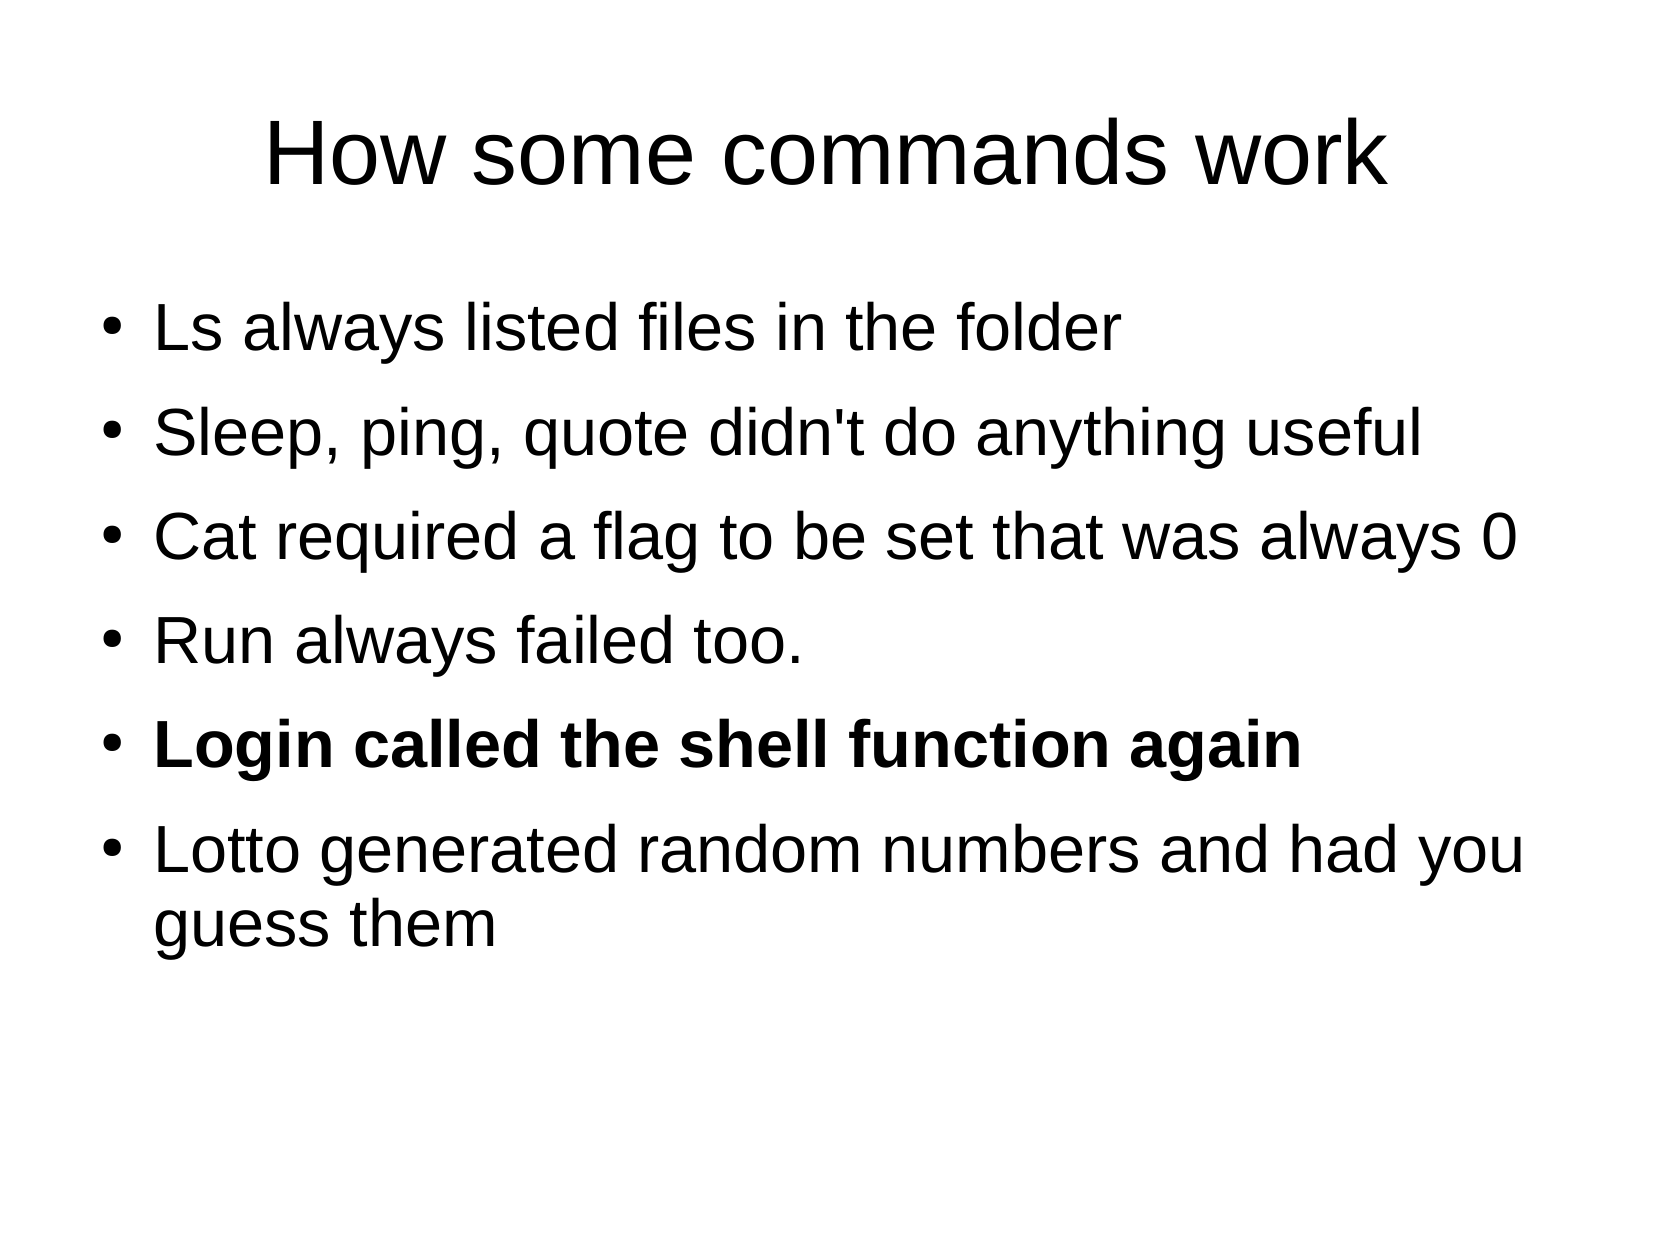

# How some commands work
Ls always listed files in the folder
Sleep, ping, quote didn't do anything useful
Cat required a flag to be set that was always 0
Run always failed too.
Login called the shell function again
Lotto generated random numbers and had you guess them